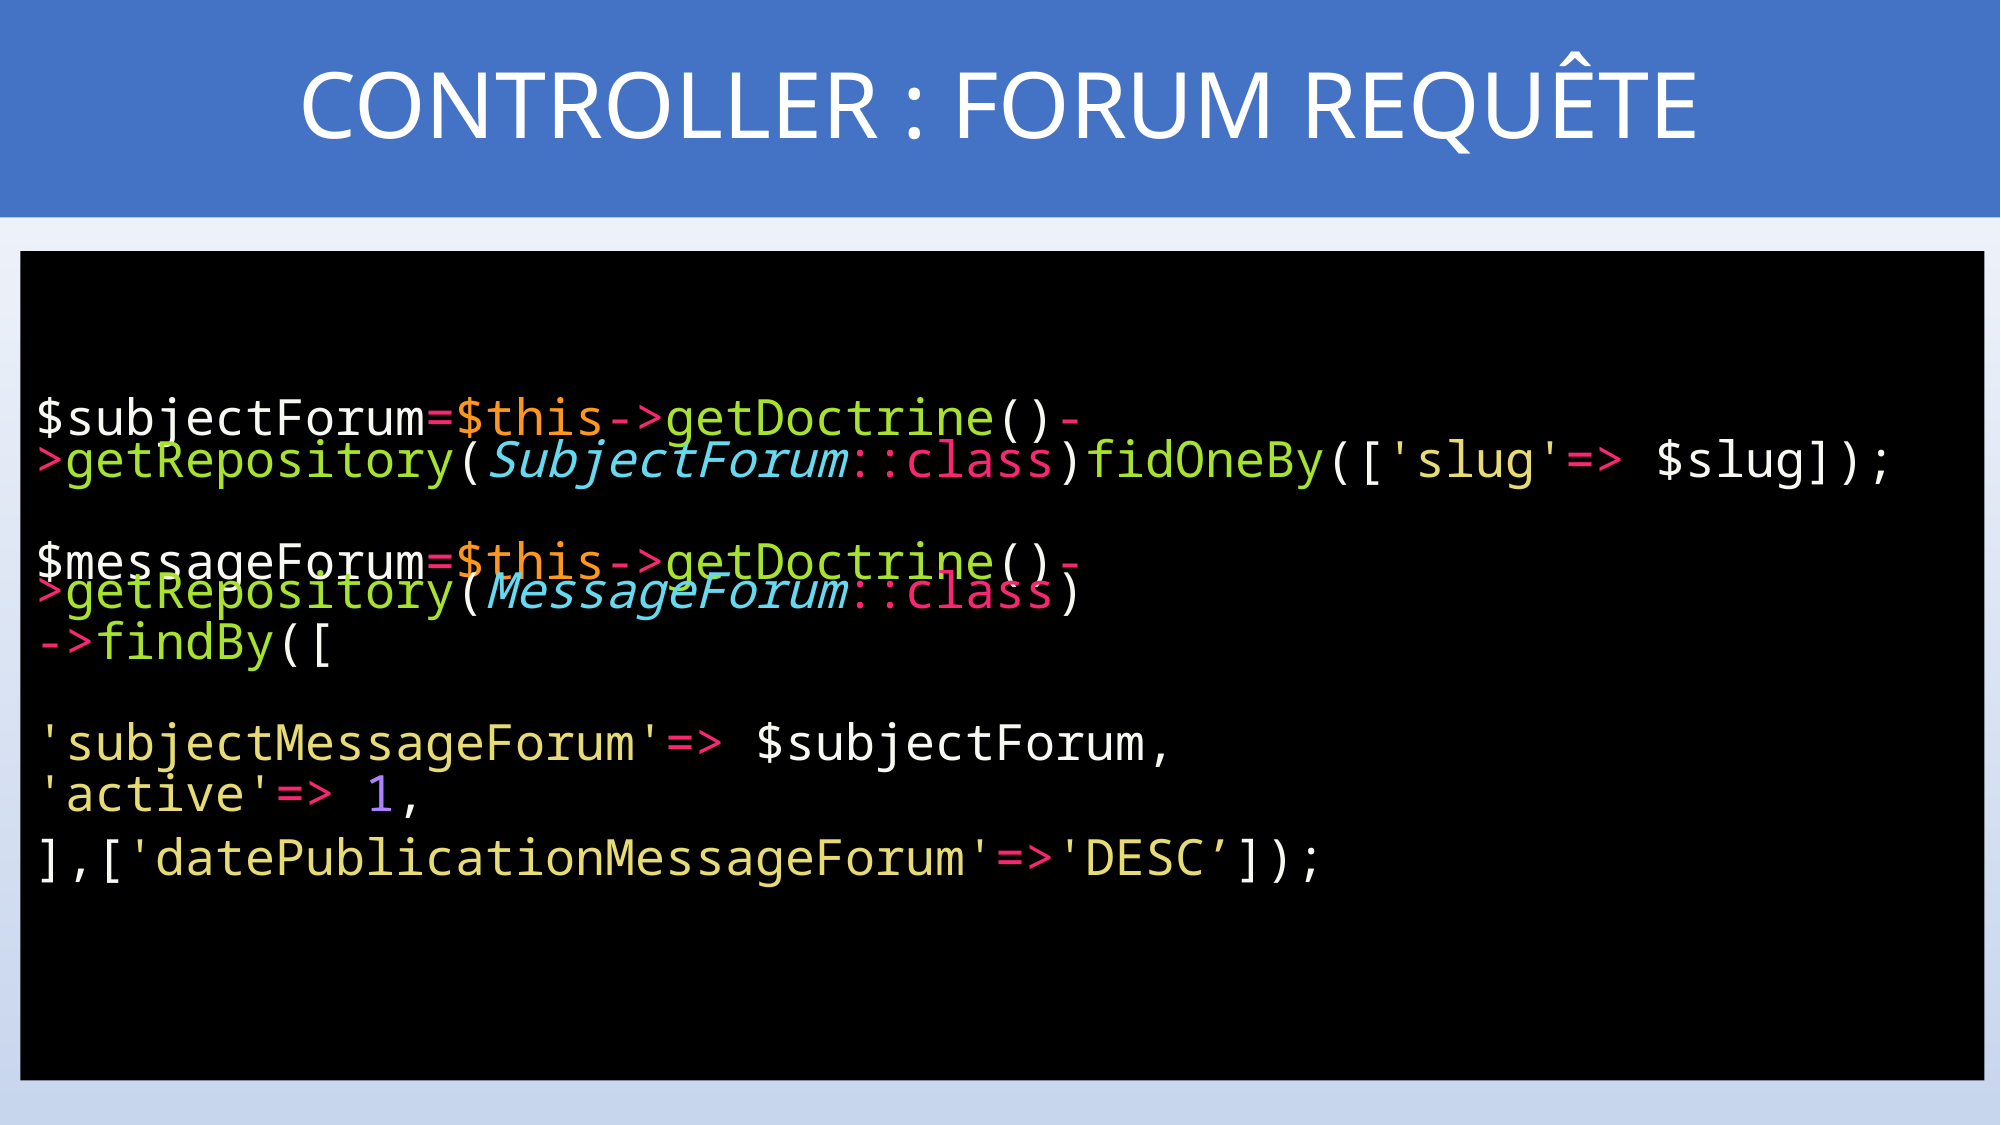

# CONTROLLER : FORUM REQUÊTE
$subjectForum=$this->getDoctrine()->getRepository(SubjectForum::class)fidOneBy(['slug'=> $slug]);
$messageForum=$this->getDoctrine()->getRepository(MessageForum::class)
->findBy([
'subjectMessageForum'=> $subjectForum,
'active'=> 1,
],['datePublicationMessageForum'=>'DESC’]);